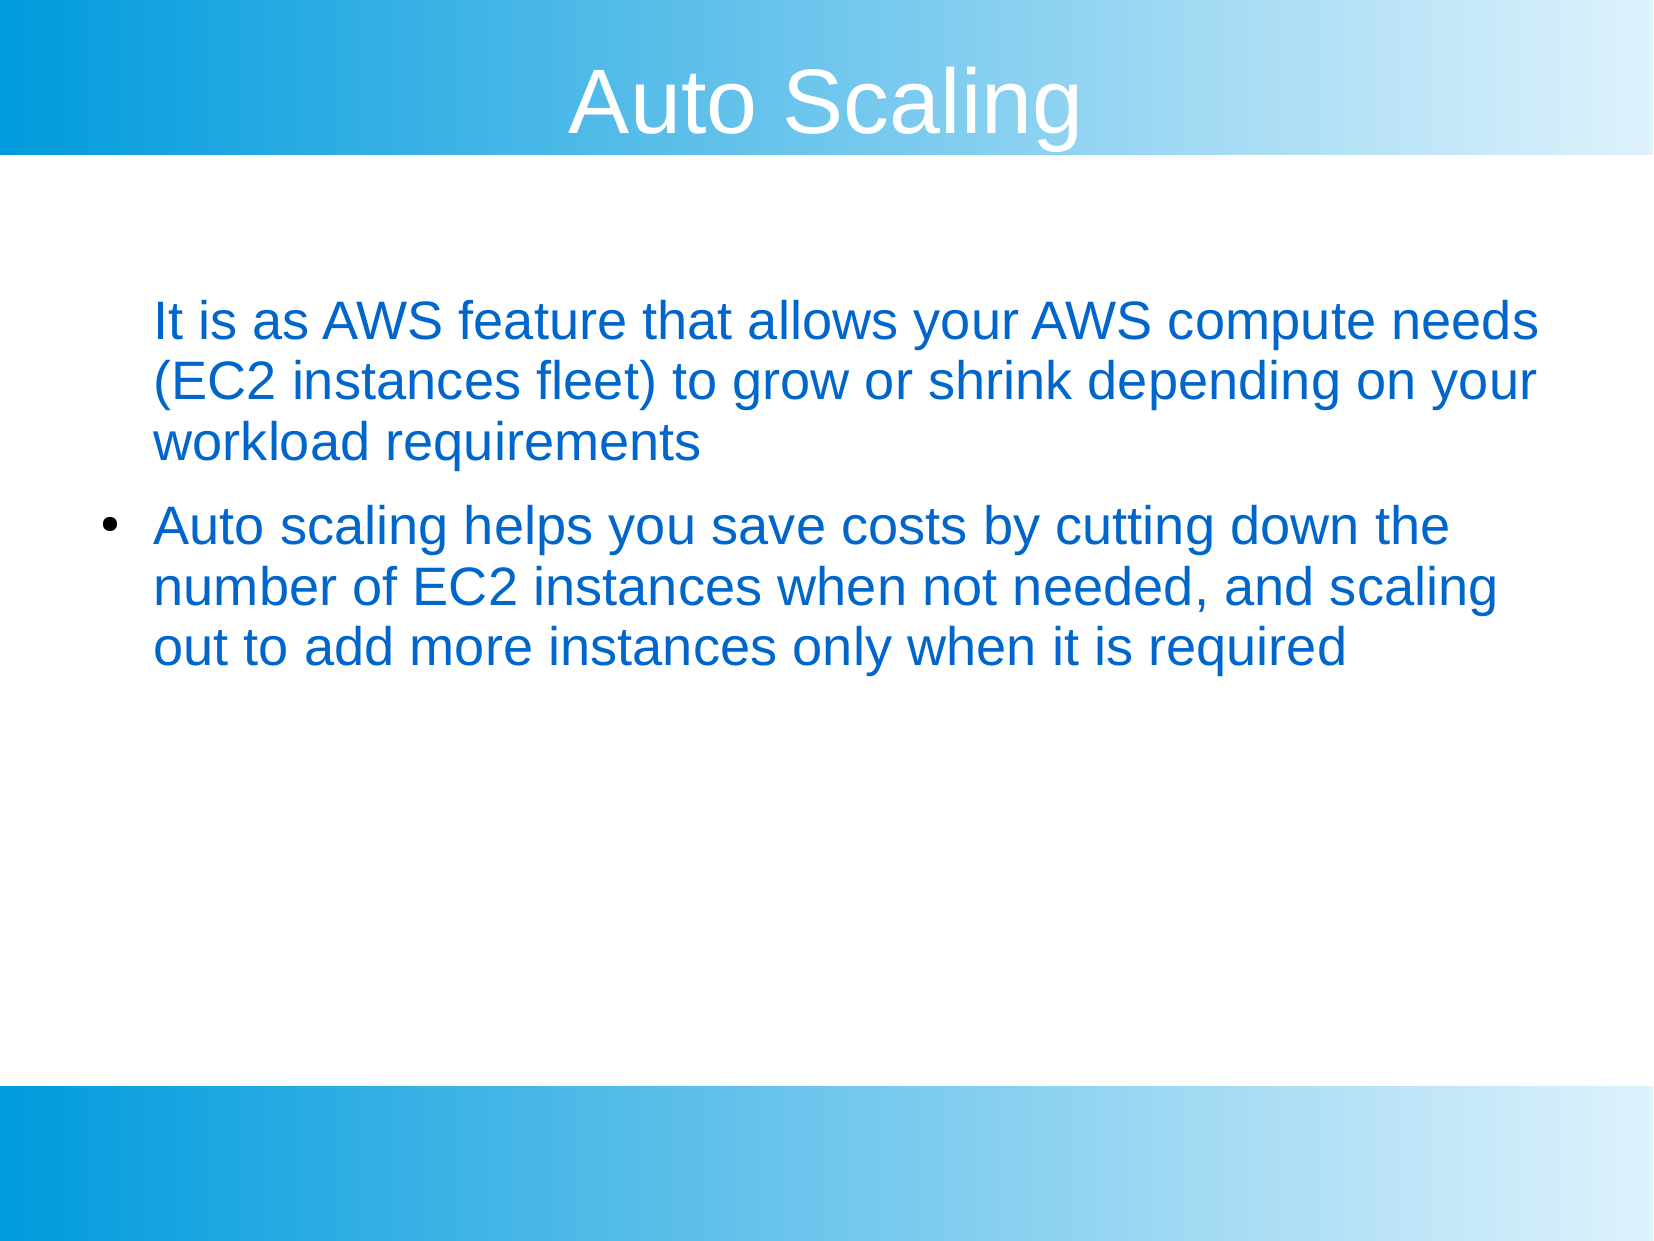

# Auto Scaling
It is as AWS feature that allows your AWS compute needs (EC2 instances fleet) to grow or shrink depending on your workload requirements
Auto scaling helps you save costs by cutting down the number of EC2 instances when not needed, and scaling out to add more instances only when it is required